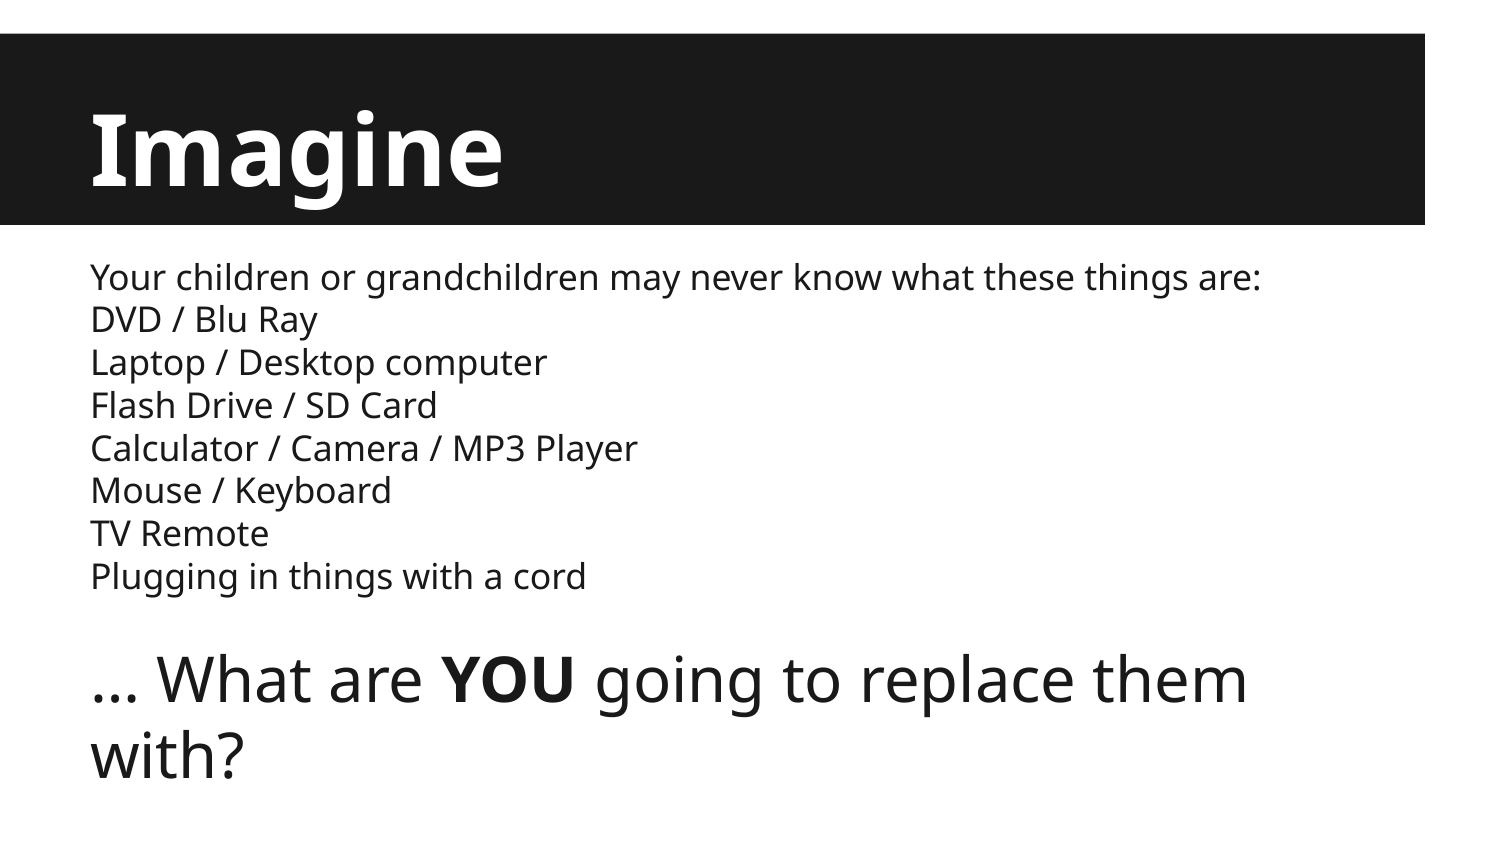

# Imagine
Your children or grandchildren may never know what these things are:
DVD / Blu Ray
Laptop / Desktop computer
Flash Drive / SD Card
Calculator / Camera / MP3 Player
Mouse / Keyboard
TV Remote
Plugging in things with a cord
… What are YOU going to replace them with?